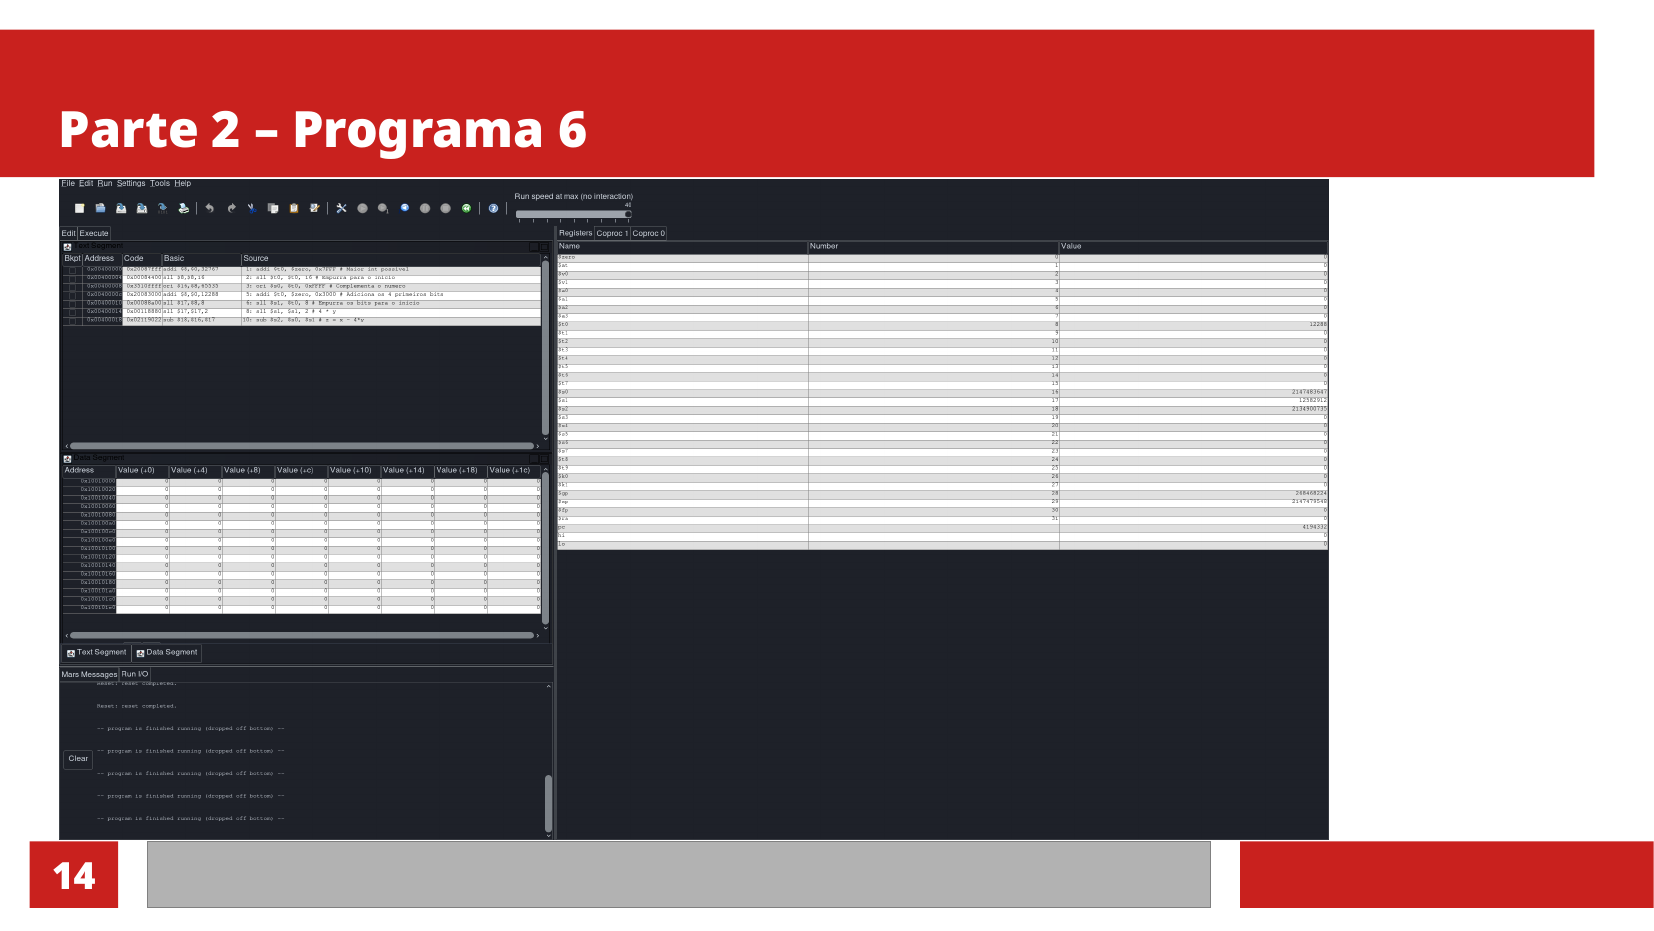

# Parte 2 – Programa 6
14